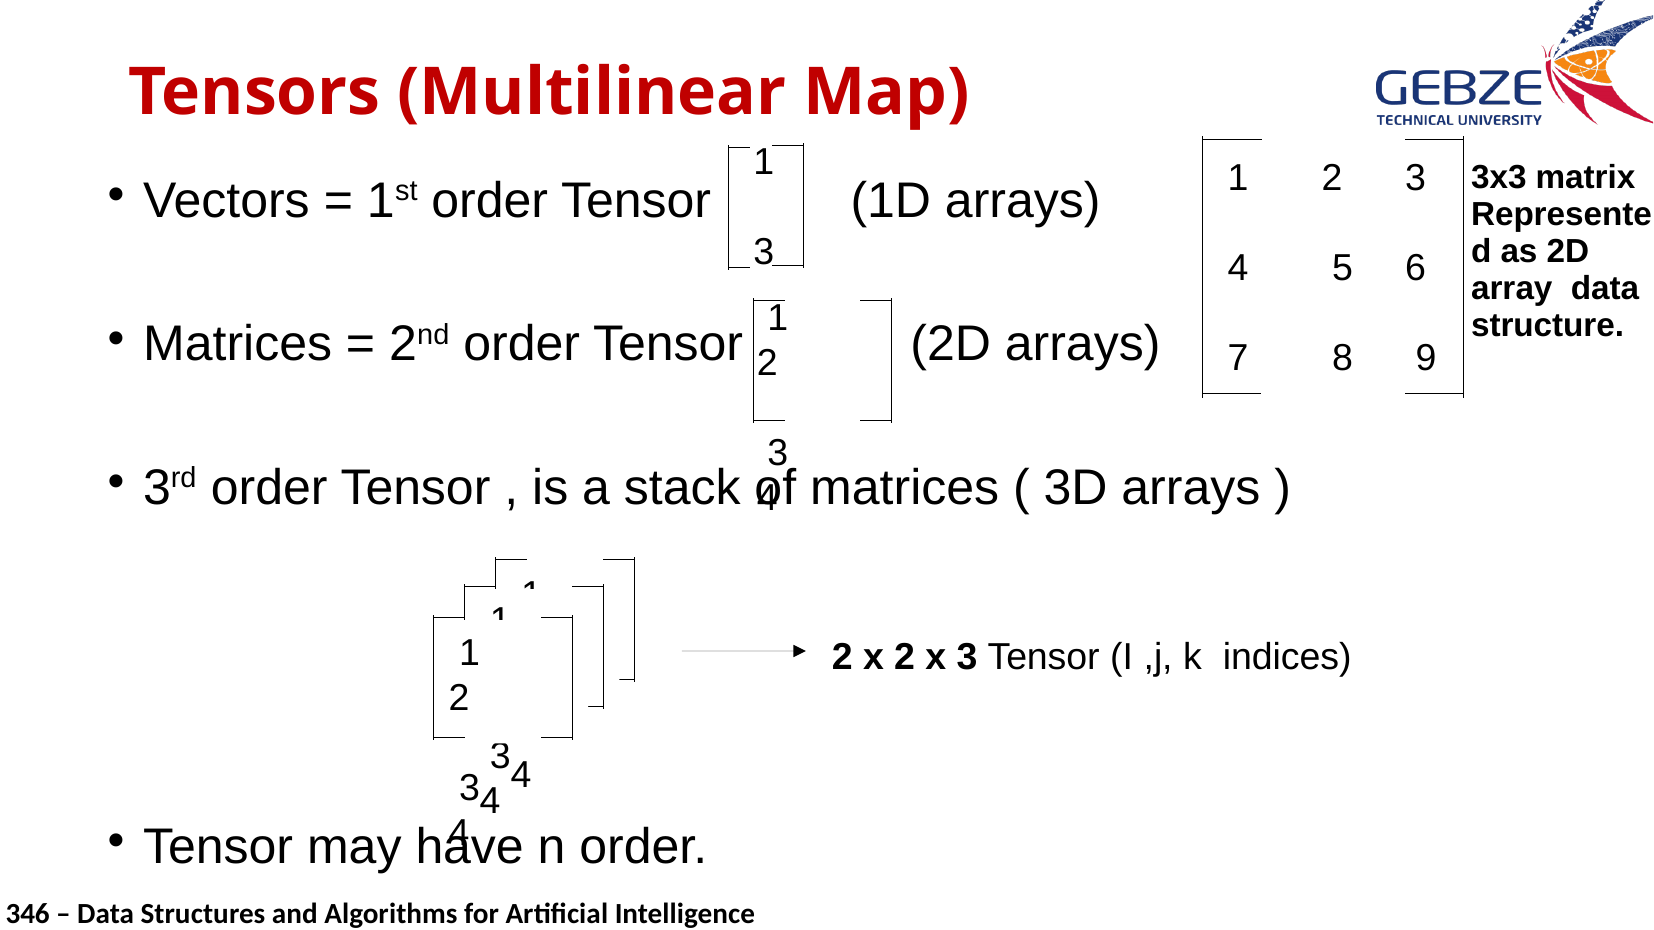

# Tensors (Multilinear Map)
 1
 3
 1 2 3
 4 5 6
 7 8 9
3x3 matrix
Represented as 2D array data structure.
Vectors = 1st order Tensor (1D arrays)
Matrices = 2nd order Tensor (2D arrays)
3rd order Tensor , is a stack of matrices ( 3D arrays )
Tensor may have n order.
 1 2
 3 4
 1 2
 3 4
 1 2
 3 4
 1 2
 3 4
2 x 2 x 3 Tensor (I ,j, k indices)